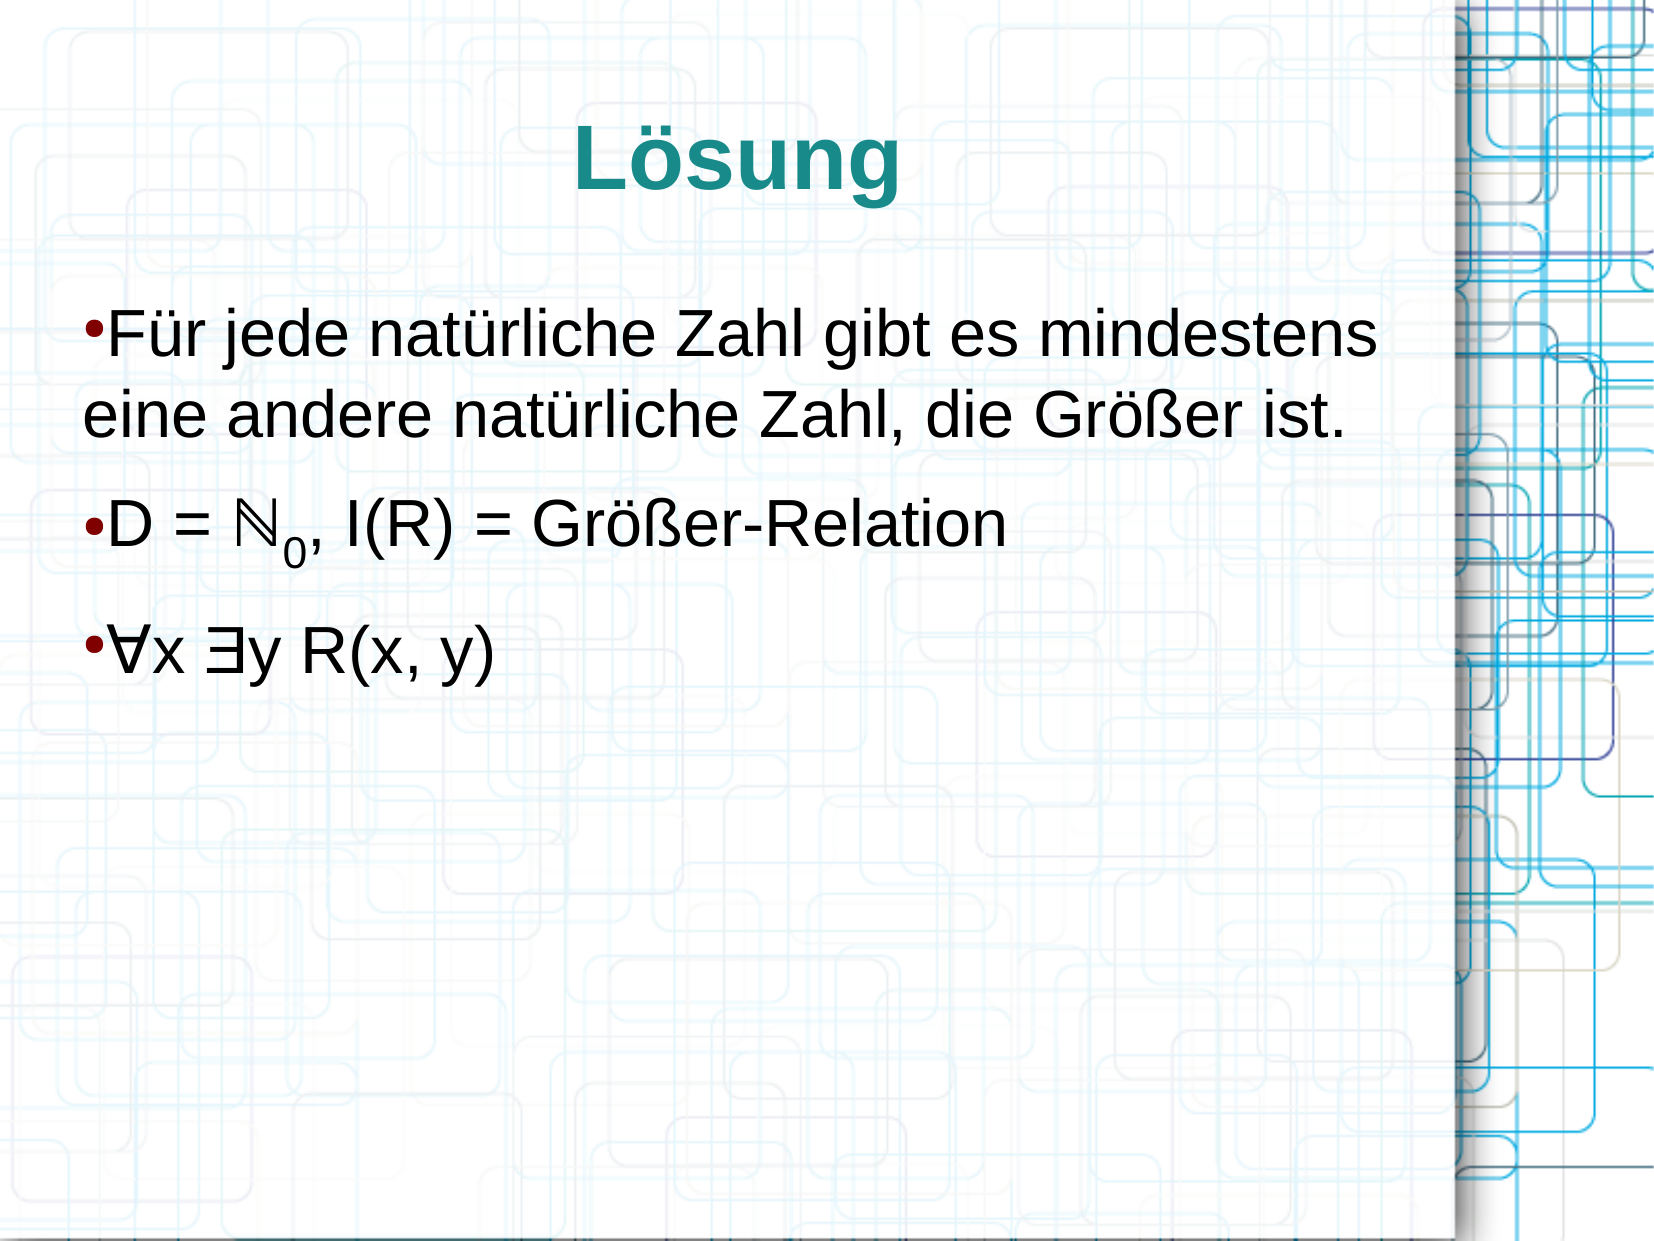

# Lösung
Für jede natürliche Zahl gibt es mindestens eine andere natürliche Zahl, die Größer ist.
D = ℕ0, I(R) = Größer-Relation
∀x Ǝy R(x, y)